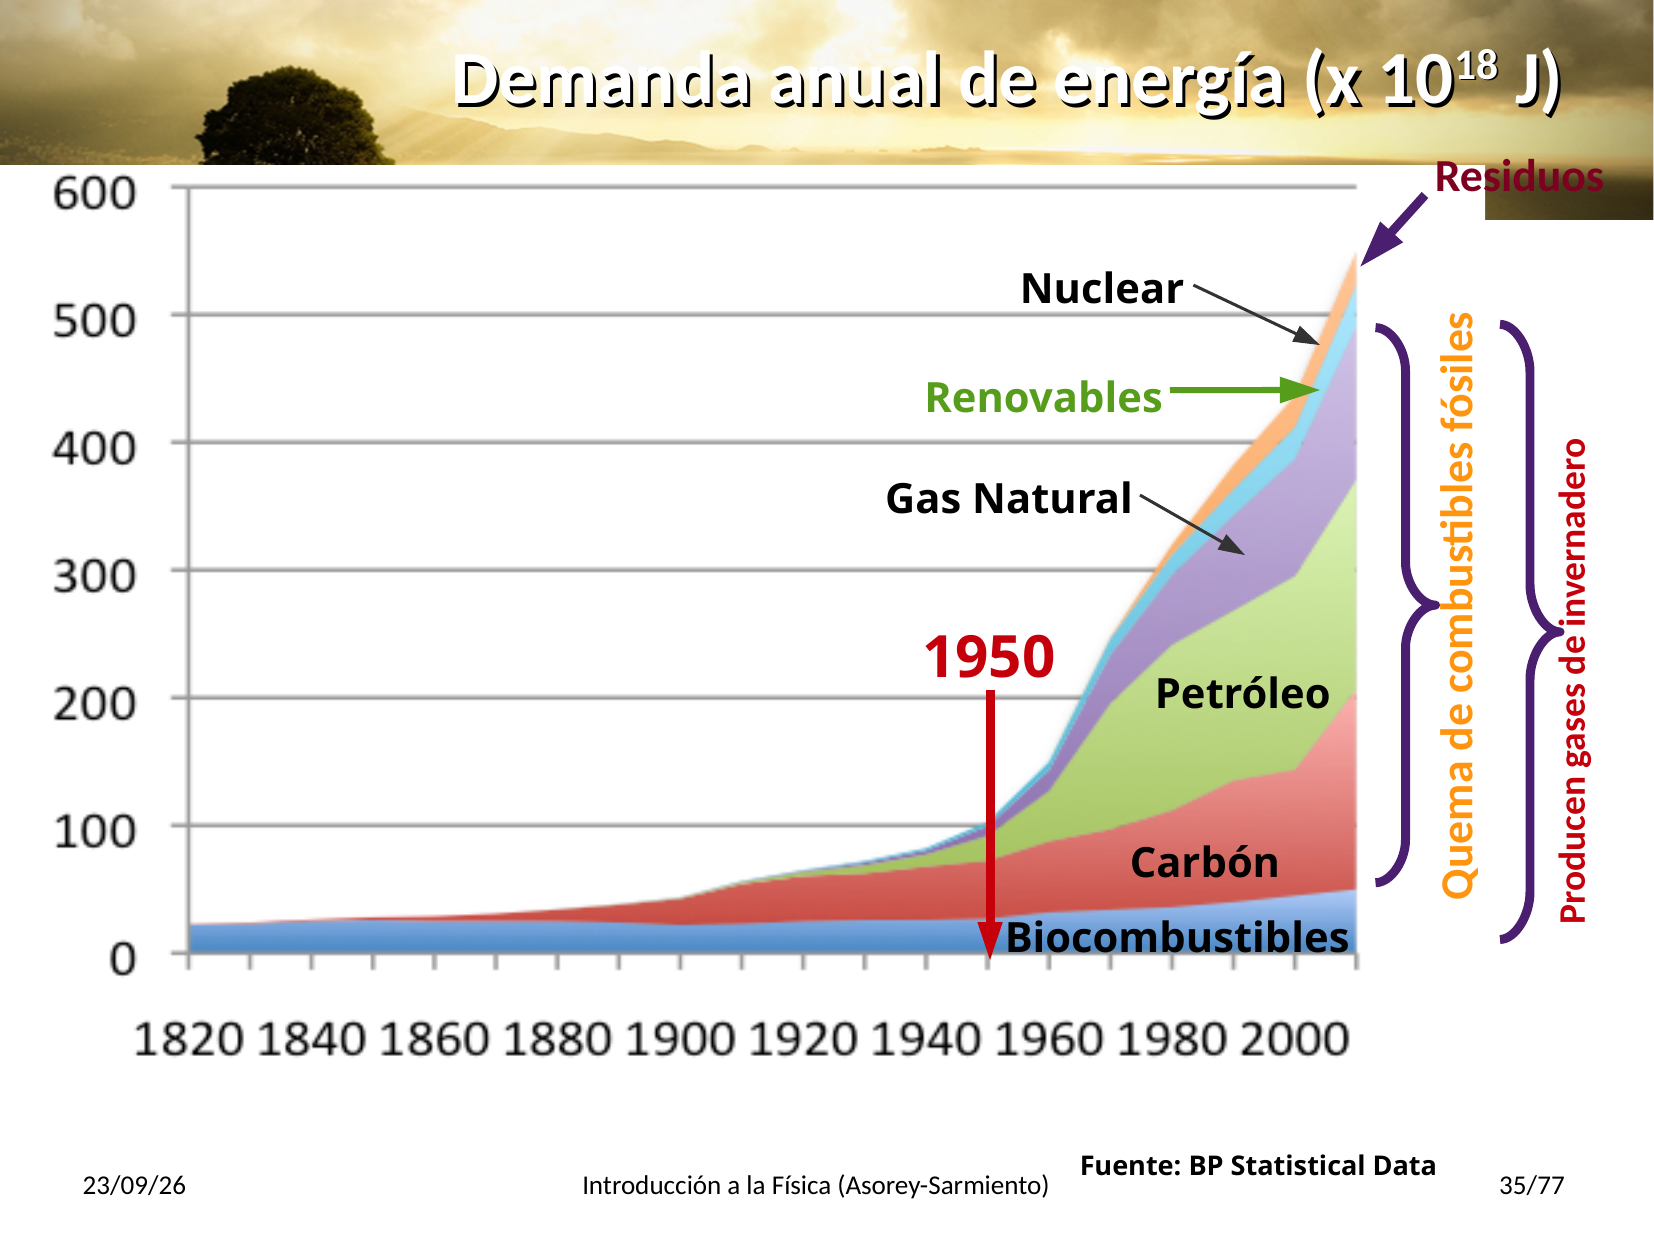

# Demanda anual de energía (x 1018 J)
Residuos
Nuclear
Producen gases de invernadero
Renovables
Gas Natural
Quema de combustibles fósiles
1950
Petróleo
Carbón
Biocombustibles
Fuente: BP Statistical Data
Introducción a la Física (Asorey-Sarmiento)
35